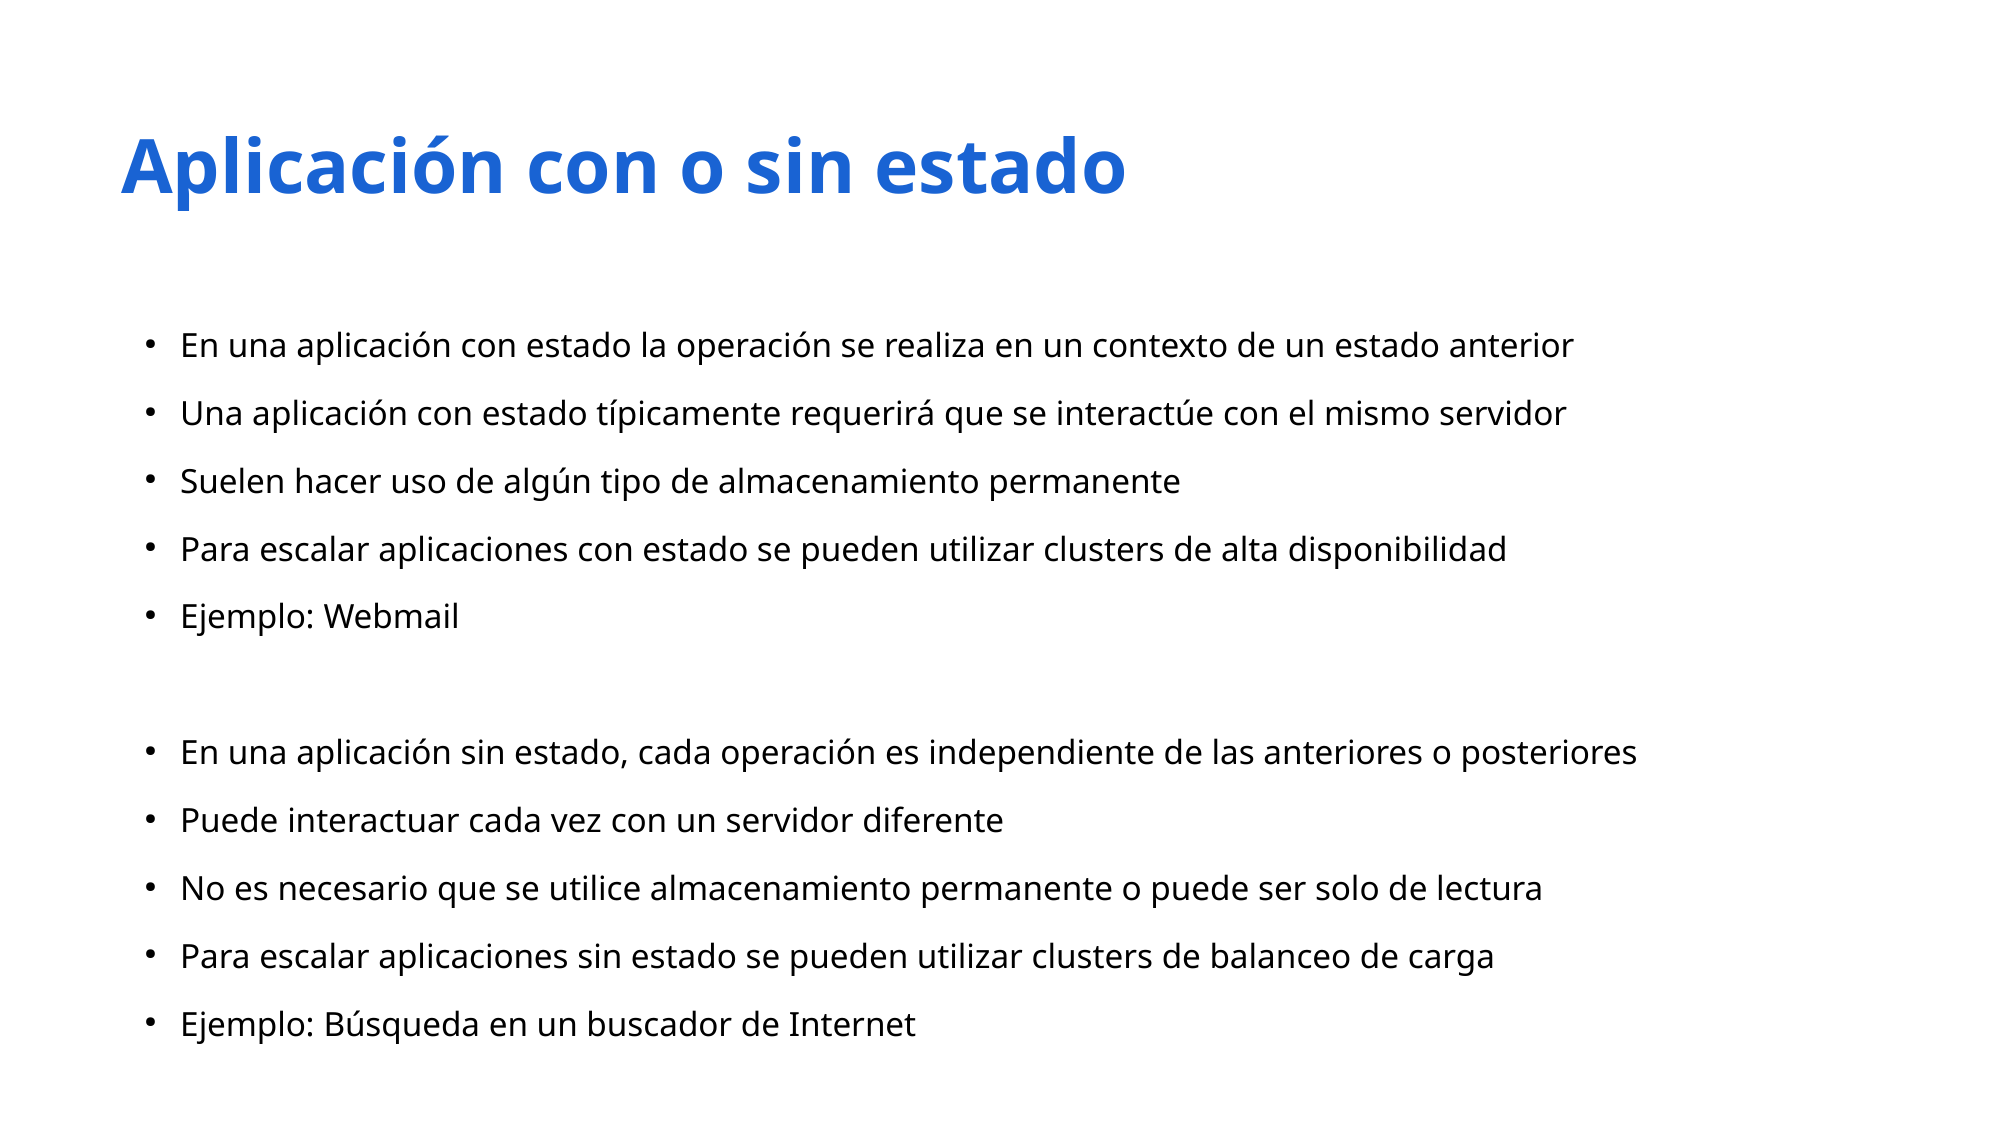

Aplicación con o sin estado
En una aplicación con estado la operación se realiza en un contexto de un estado anterior
Una aplicación con estado típicamente requerirá que se interactúe con el mismo servidor
Suelen hacer uso de algún tipo de almacenamiento permanente
Para escalar aplicaciones con estado se pueden utilizar clusters de alta disponibilidad
Ejemplo: Webmail
En una aplicación sin estado, cada operación es independiente de las anteriores o posteriores
Puede interactuar cada vez con un servidor diferente
No es necesario que se utilice almacenamiento permanente o puede ser solo de lectura
Para escalar aplicaciones sin estado se pueden utilizar clusters de balanceo de carga
Ejemplo: Búsqueda en un buscador de Internet